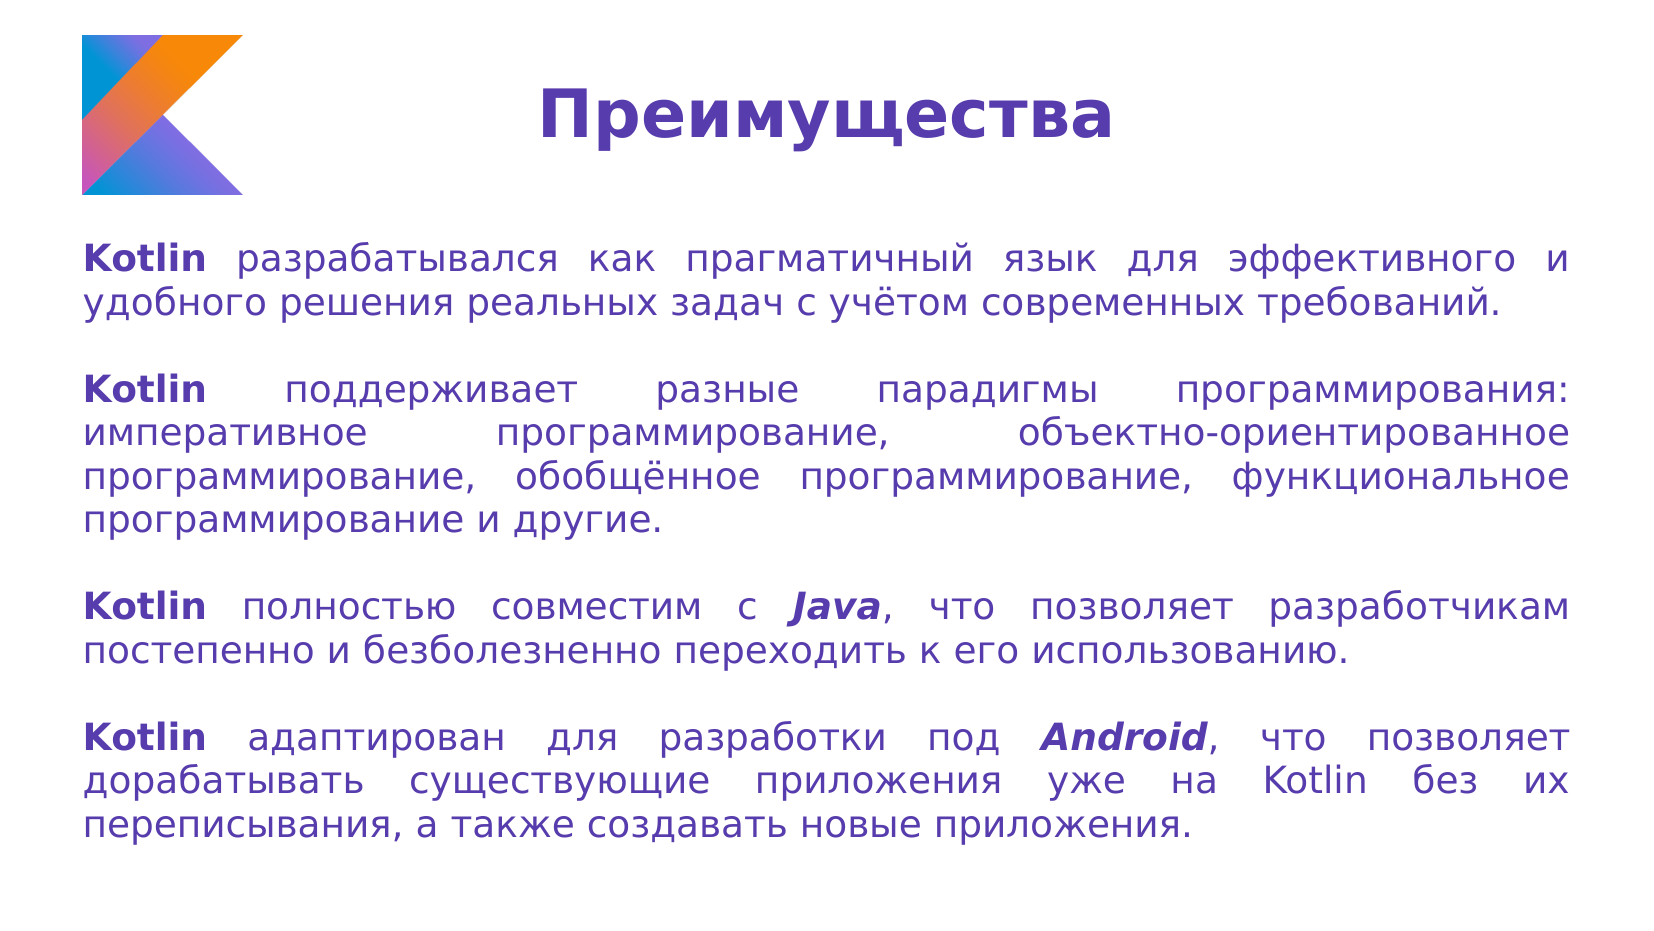

# Преимущества
Kotlin разрабатывался как прагматичный язык для эффективного и удобного решения реальных задач с учётом современных требований.
Kotlin поддерживает разные парадигмы программирования: императивное программирование, объектно-ориентированное программирование, обобщённое программирование, функциональное программирование и другие.
Kotlin полностью совместим с Java, что позволяет разработчикам постепенно и безболезненно переходить к его использованию.
Kotlin адаптирован для разработки под Android, что позволяет дорабатывать существующие приложения уже на Kotlin без их переписывания, а также создавать новые приложения.